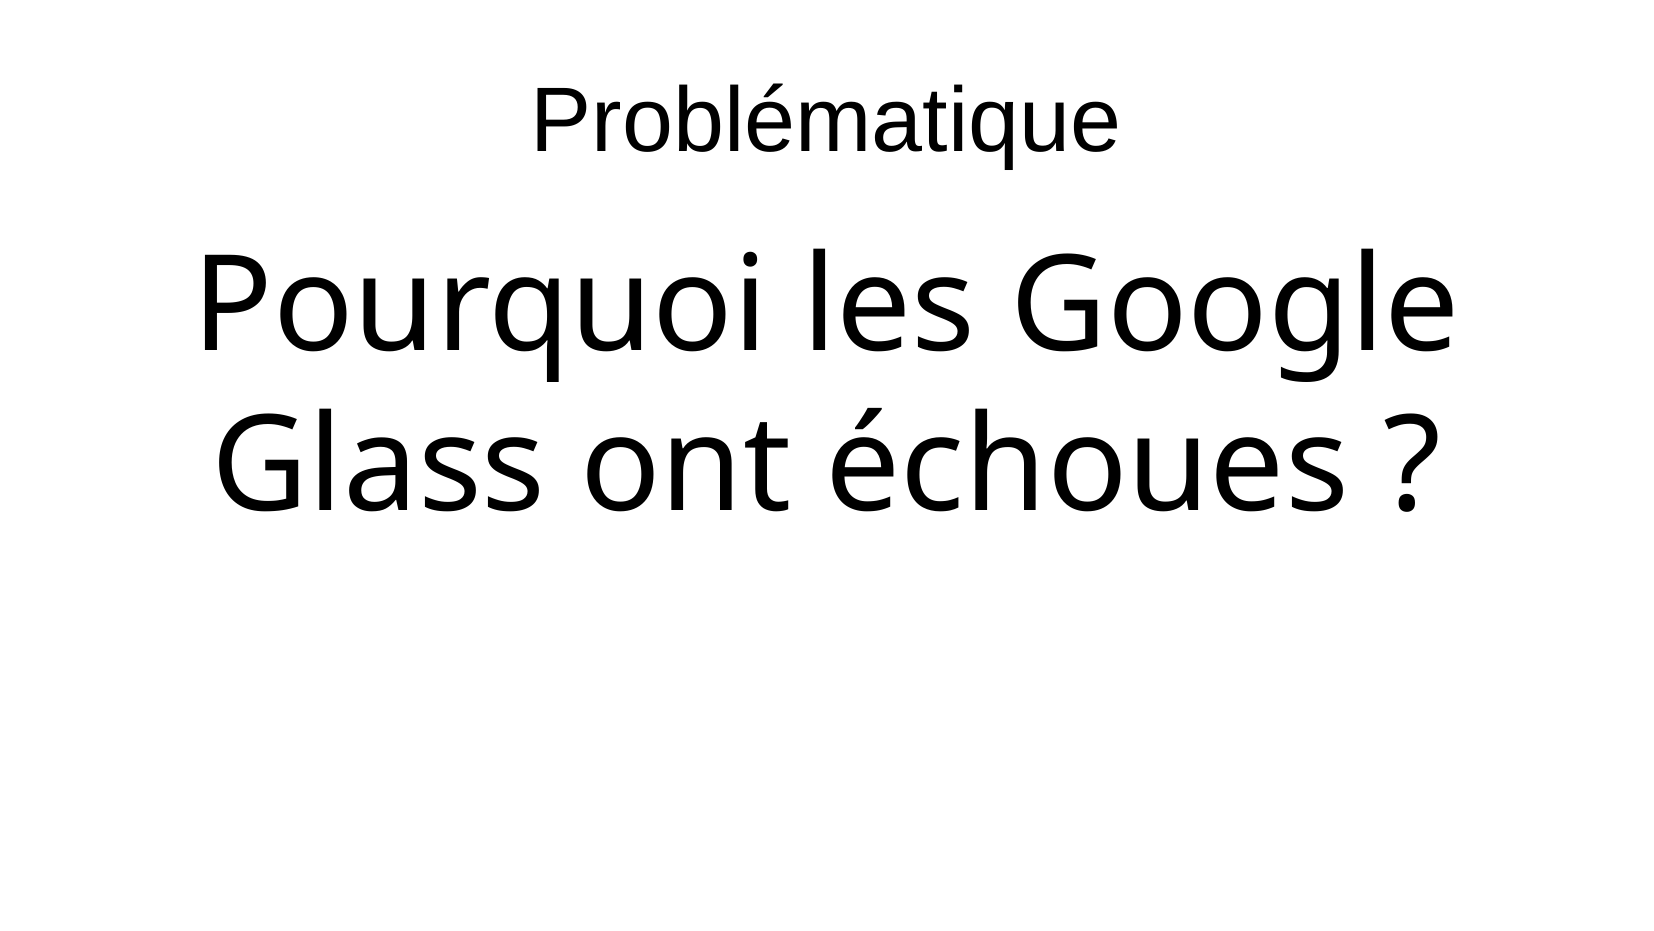

# Problématique
Pourquoi les Google Glass ont échoues ?